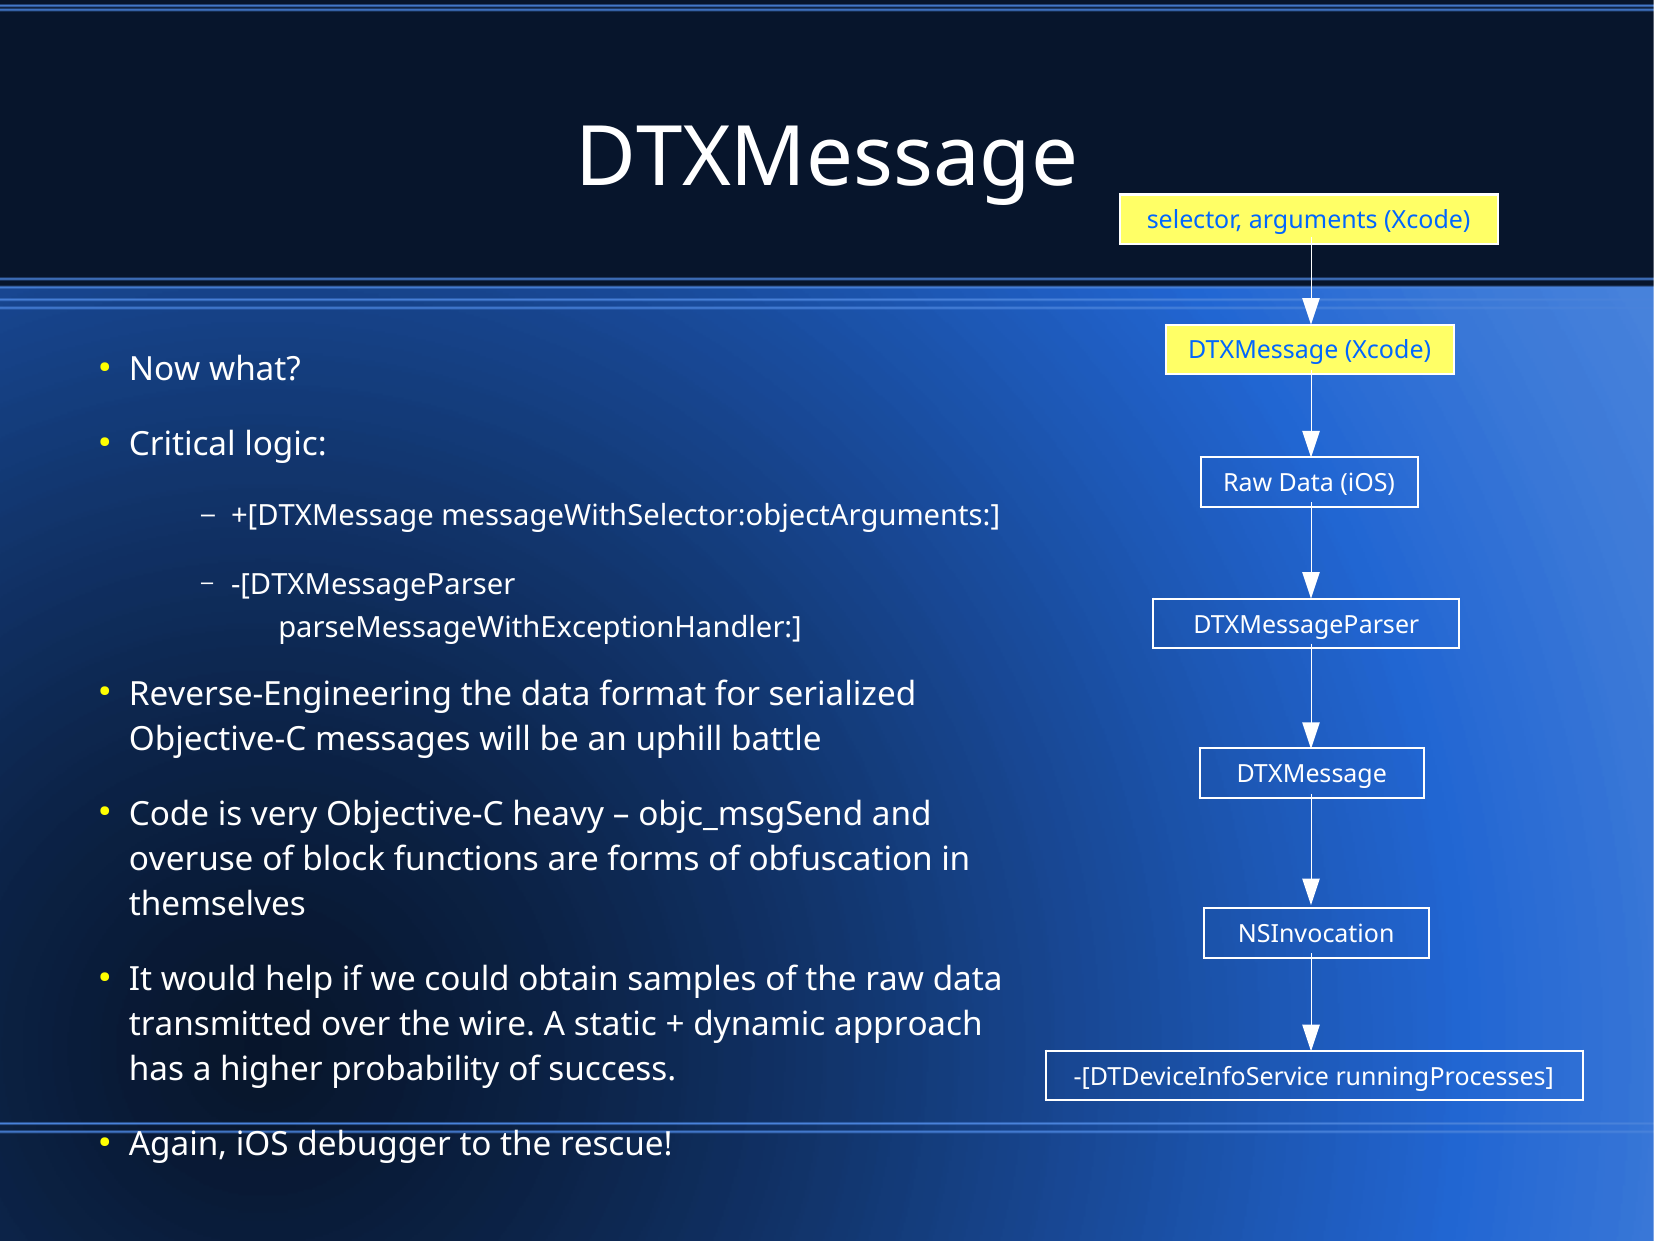

# DTXMessage
| selector, arguments (Xcode) |
| --- |
| DTXMessage (Xcode) |
| --- |
Now what?
Critical logic:
﻿+[DTXMessage messageWithSelector:objectArguments:]
﻿-[DTXMessageParser parseMessageWithExceptionHandler:]
Reverse-Engineering the data format for serialized Objective-C messages will be an uphill battle
Code is very Objective-C heavy – objc_msgSend and overuse of block functions are forms of obfuscation in themselves
It would help if we could obtain samples of the raw data transmitted over the wire. A static + dynamic approach has a higher probability of success.
Again, iOS debugger to the rescue!
| Raw Data (iOS) |
| --- |
| DTXMessageParser |
| --- |
| DTXMessage |
| --- |
| NSInvocation |
| --- |
| -[DTDeviceInfoService runningProcesses] |
| --- |